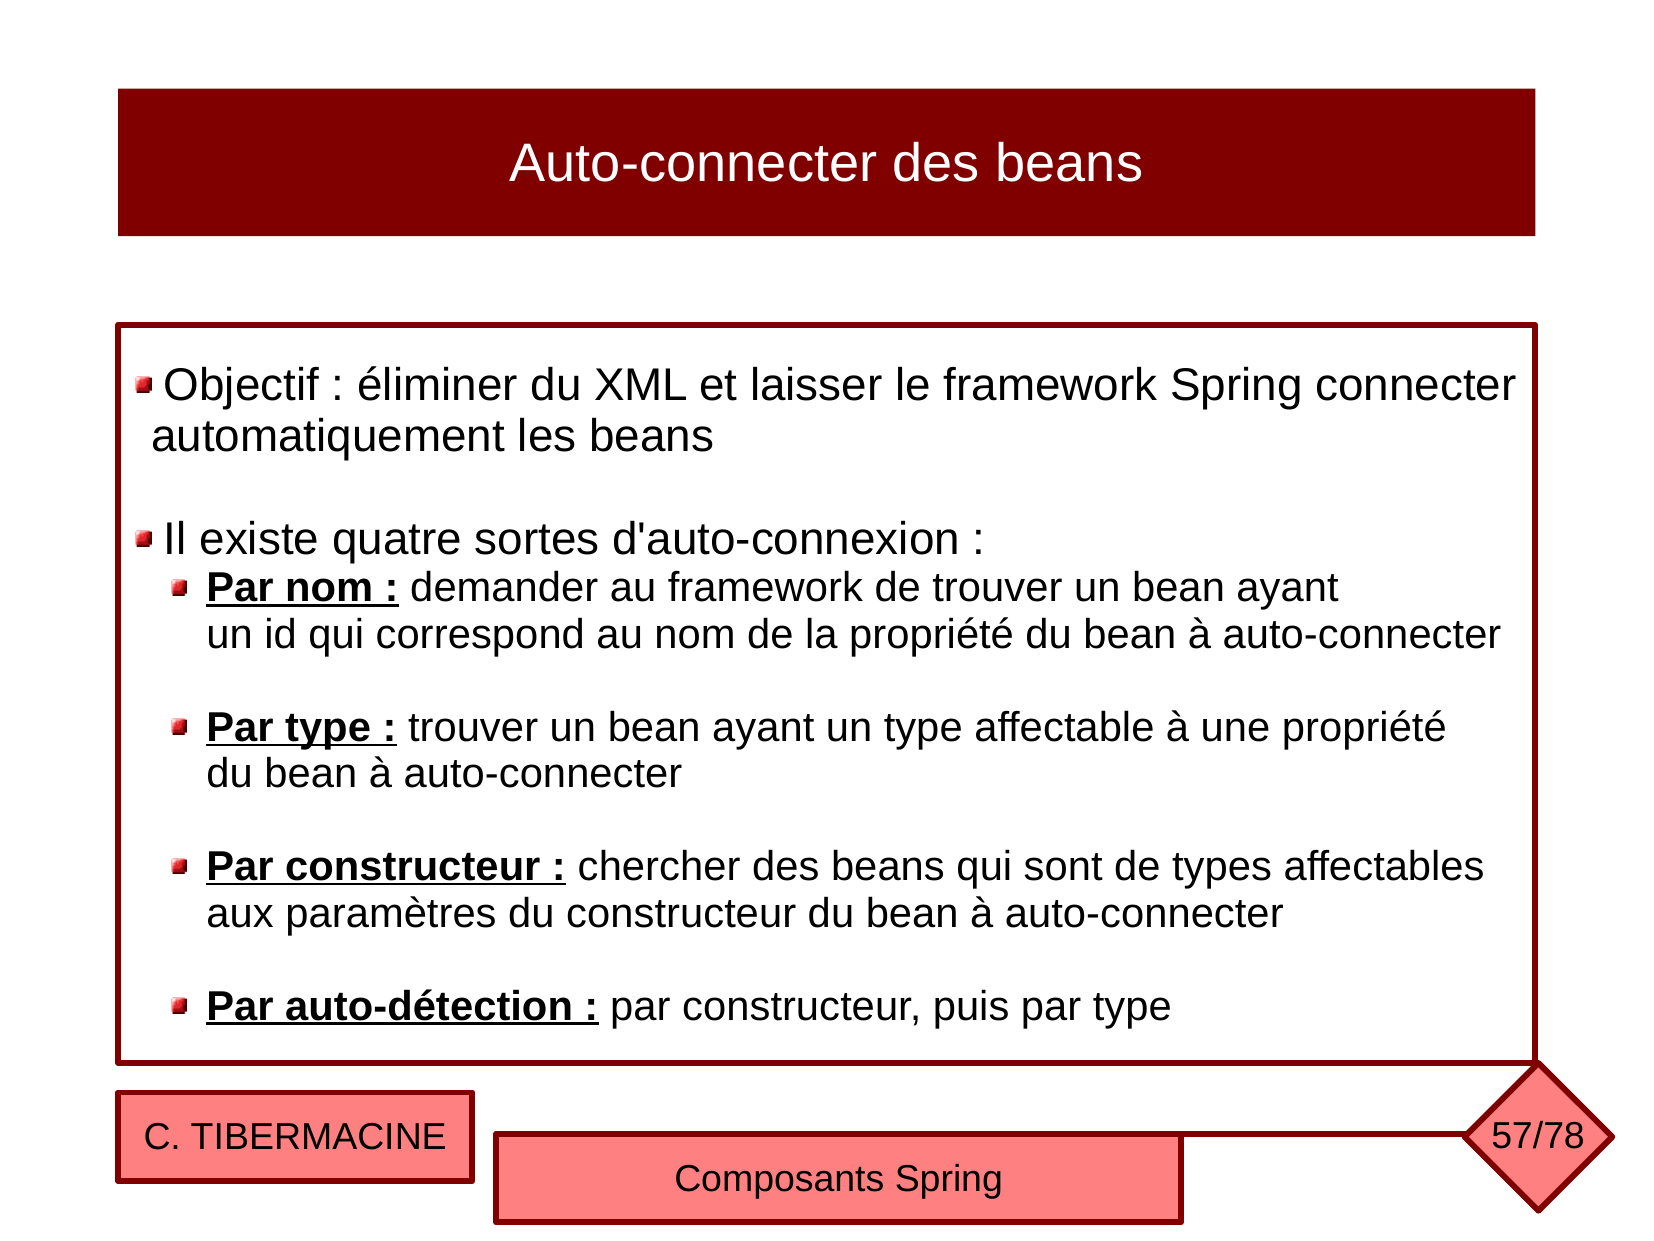

Auto-connecter des beans
 Objectif : éliminer du XML et laisser le framework Spring connecter
automatiquement les beans
 Il existe quatre sortes d'auto-connexion :
Par nom : demander au framework de trouver un bean ayant
un id qui correspond au nom de la propriété du bean à auto-connecter
Par type : trouver un bean ayant un type affectable à une propriété
du bean à auto-connecter
Par constructeur : chercher des beans qui sont de types affectables
aux paramètres du constructeur du bean à auto-connecter
Par auto-détection : par constructeur, puis par type
C. TIBERMACINE
Composants Spring